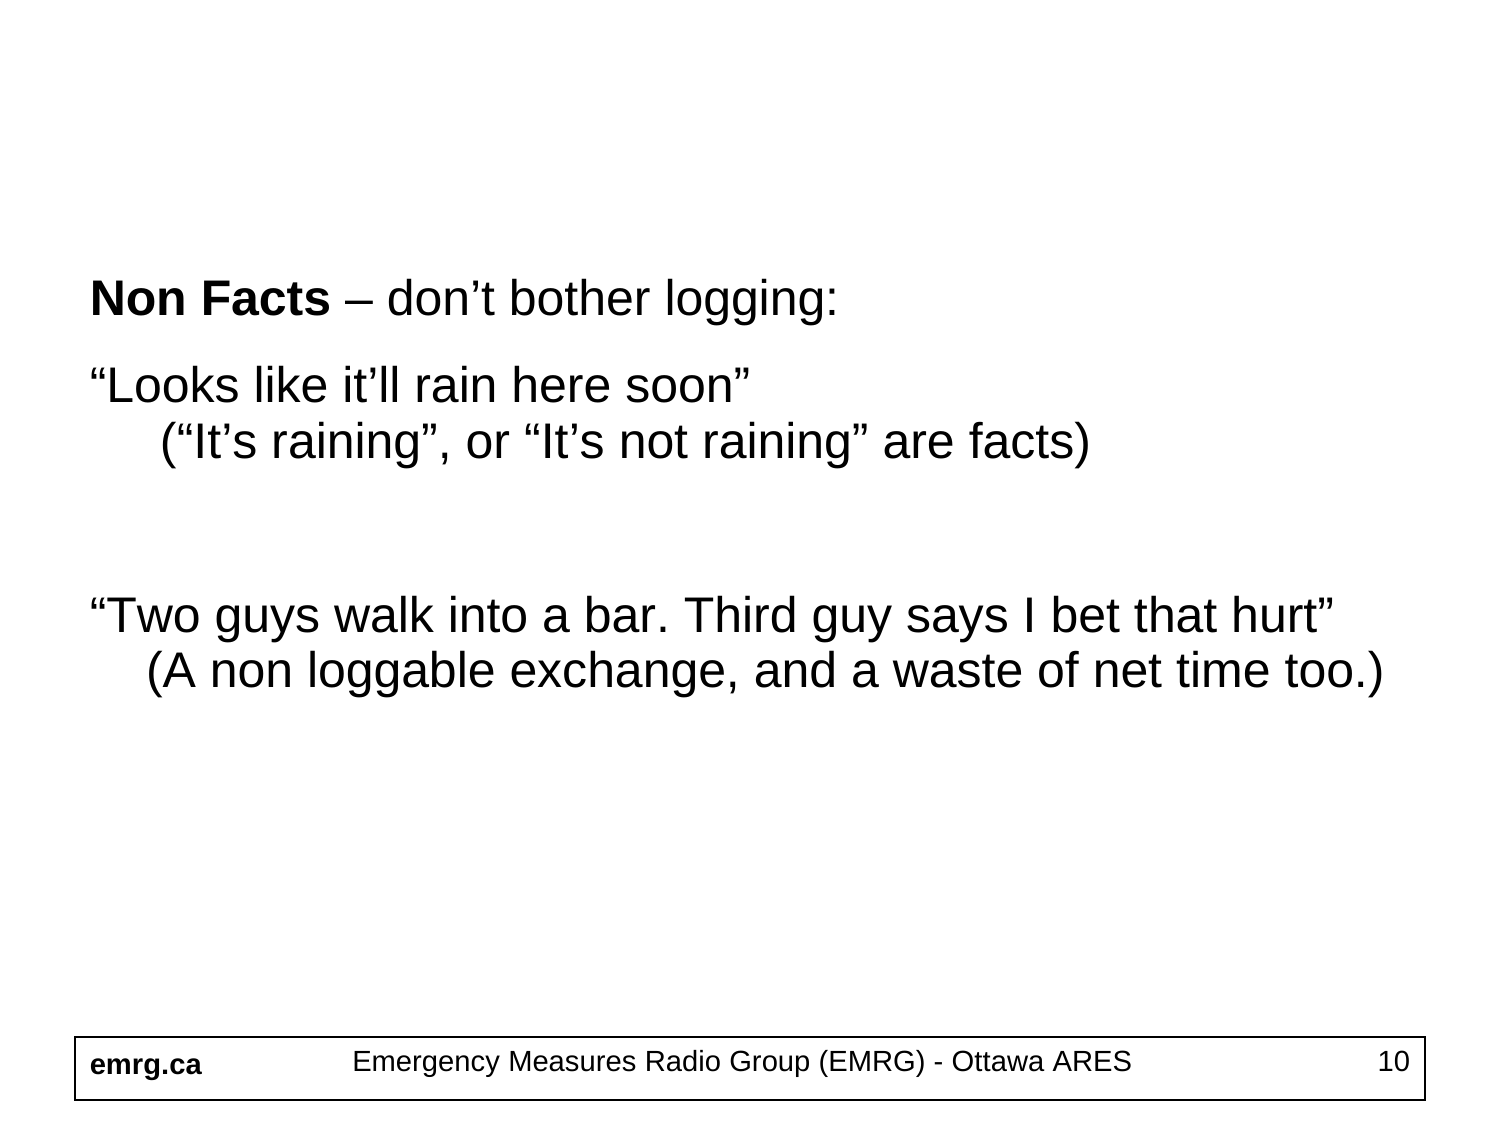

# Non Facts – don’t bother logging:
“Looks like it’ll rain here soon”
 (“It’s raining”, or “It’s not raining” are facts)
“Two guys walk into a bar. Third guy says I bet that hurt”
(A non loggable exchange, and a waste of net time too.)
Emergency Measures Radio Group (EMRG) - Ottawa ARES
10